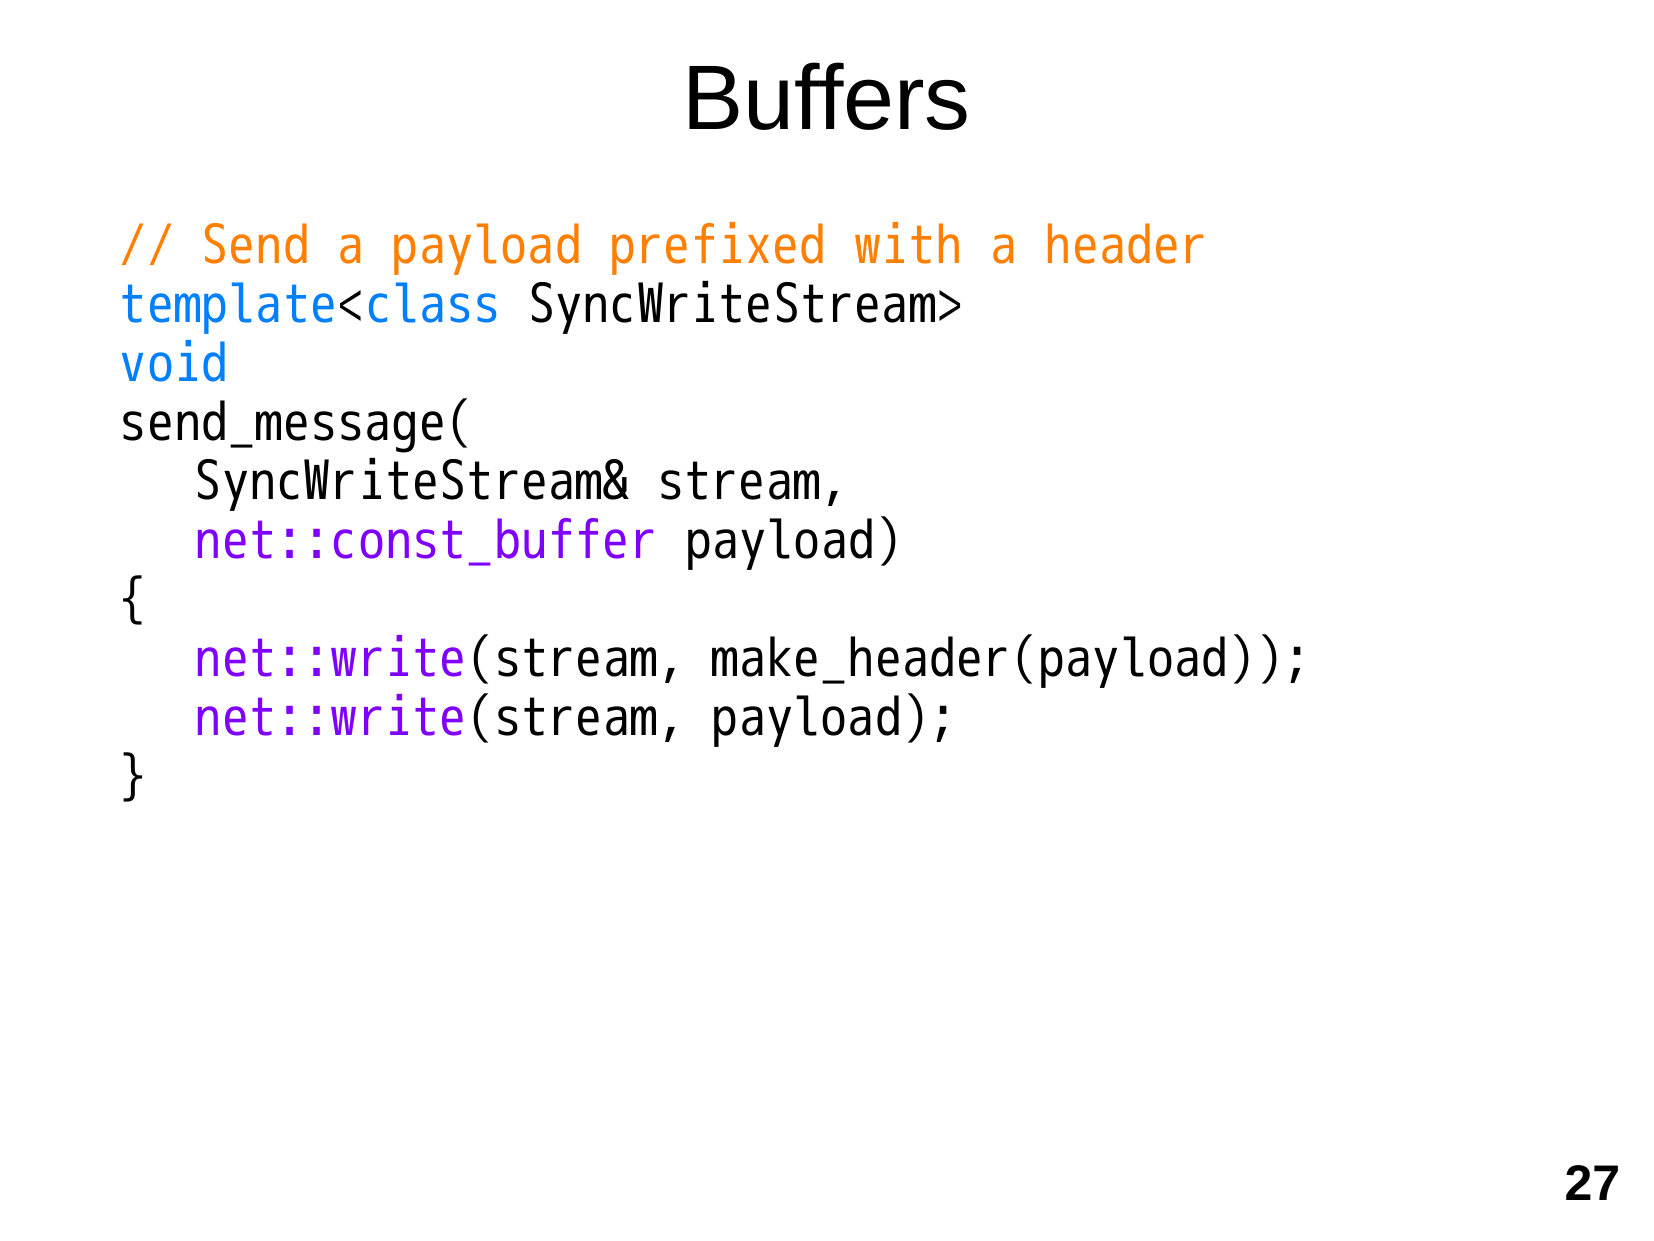

# Buffers
// Send a payload prefixed with a header
template<class SyncWriteStream>
void
send_message(
	SyncWriteStream& stream,
	net::const_buffer payload)
{
	net::write(stream, make_header(payload));
	net::write(stream, payload);
}
27